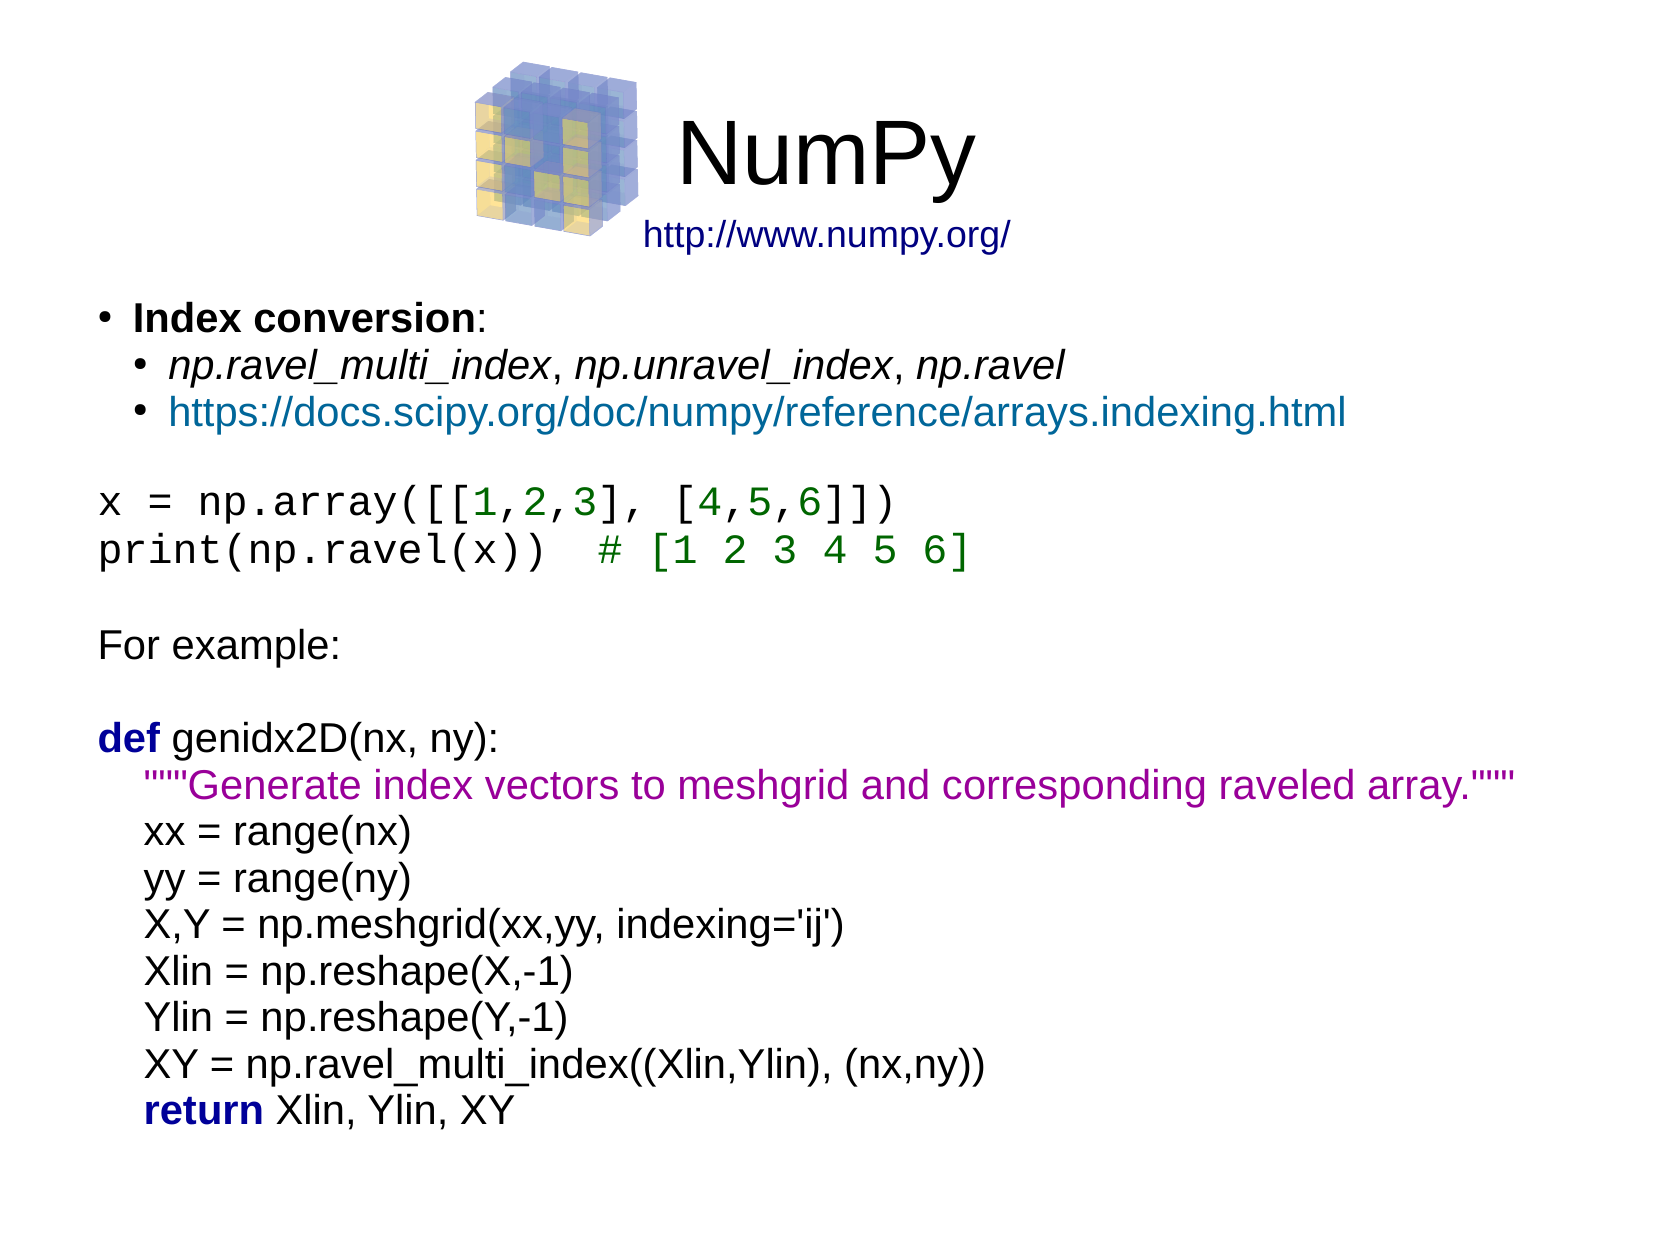

# NumPy
http://www.numpy.org/
Index conversion:
np.ravel_multi_index, np.unravel_index, np.ravel
https://docs.scipy.org/doc/numpy/reference/arrays.indexing.html
x = np.array([[1,2,3], [4,5,6]])
print(np.ravel(x)) # [1 2 3 4 5 6]
For example:
def genidx2D(nx, ny):
 """Generate index vectors to meshgrid and corresponding raveled array."""
 xx = range(nx)
 yy = range(ny)
 X,Y = np.meshgrid(xx,yy, indexing='ij')
 Xlin = np.reshape(X,-1)
 Ylin = np.reshape(Y,-1)
 XY = np.ravel_multi_index((Xlin,Ylin), (nx,ny))
 return Xlin, Ylin, XY